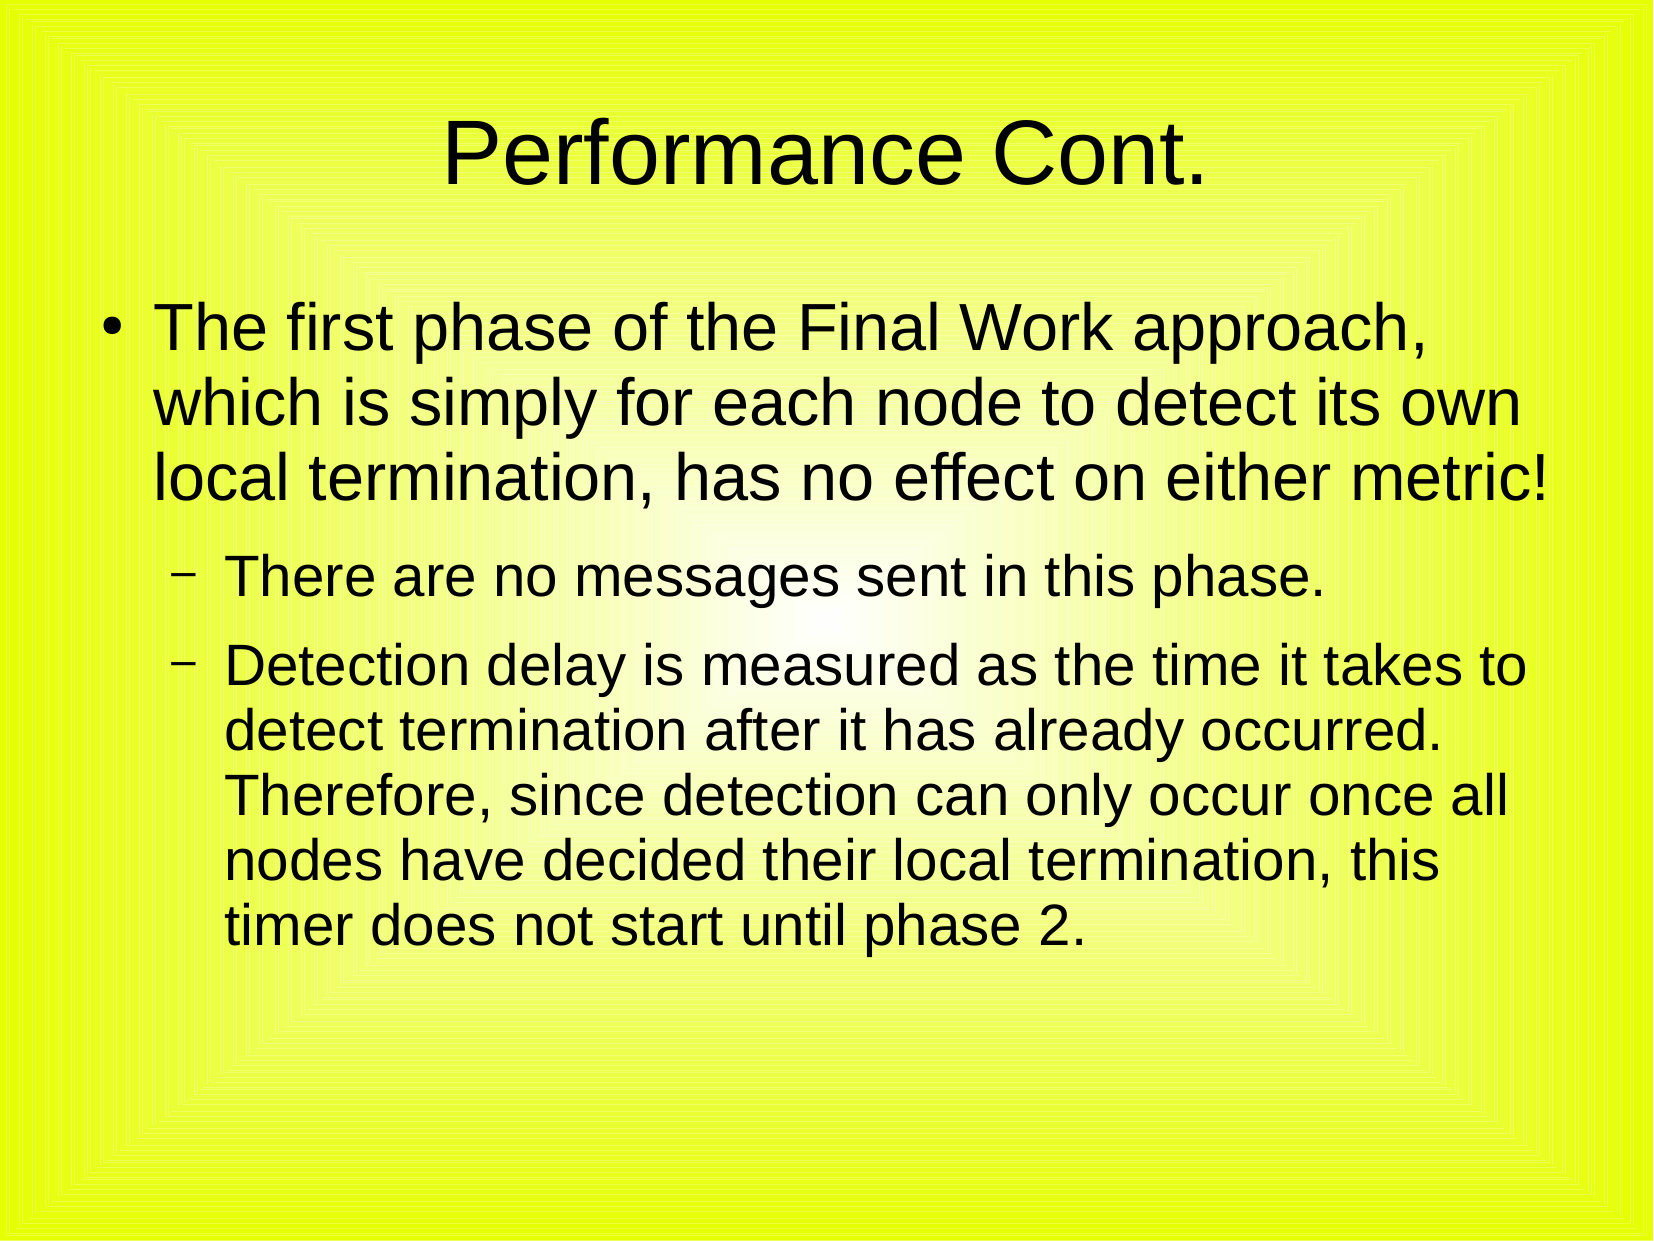

# Performance Cont.
The first phase of the Final Work approach, which is simply for each node to detect its own local termination, has no effect on either metric!
There are no messages sent in this phase.
Detection delay is measured as the time it takes to detect termination after it has already occurred. Therefore, since detection can only occur once all nodes have decided their local termination, this timer does not start until phase 2.